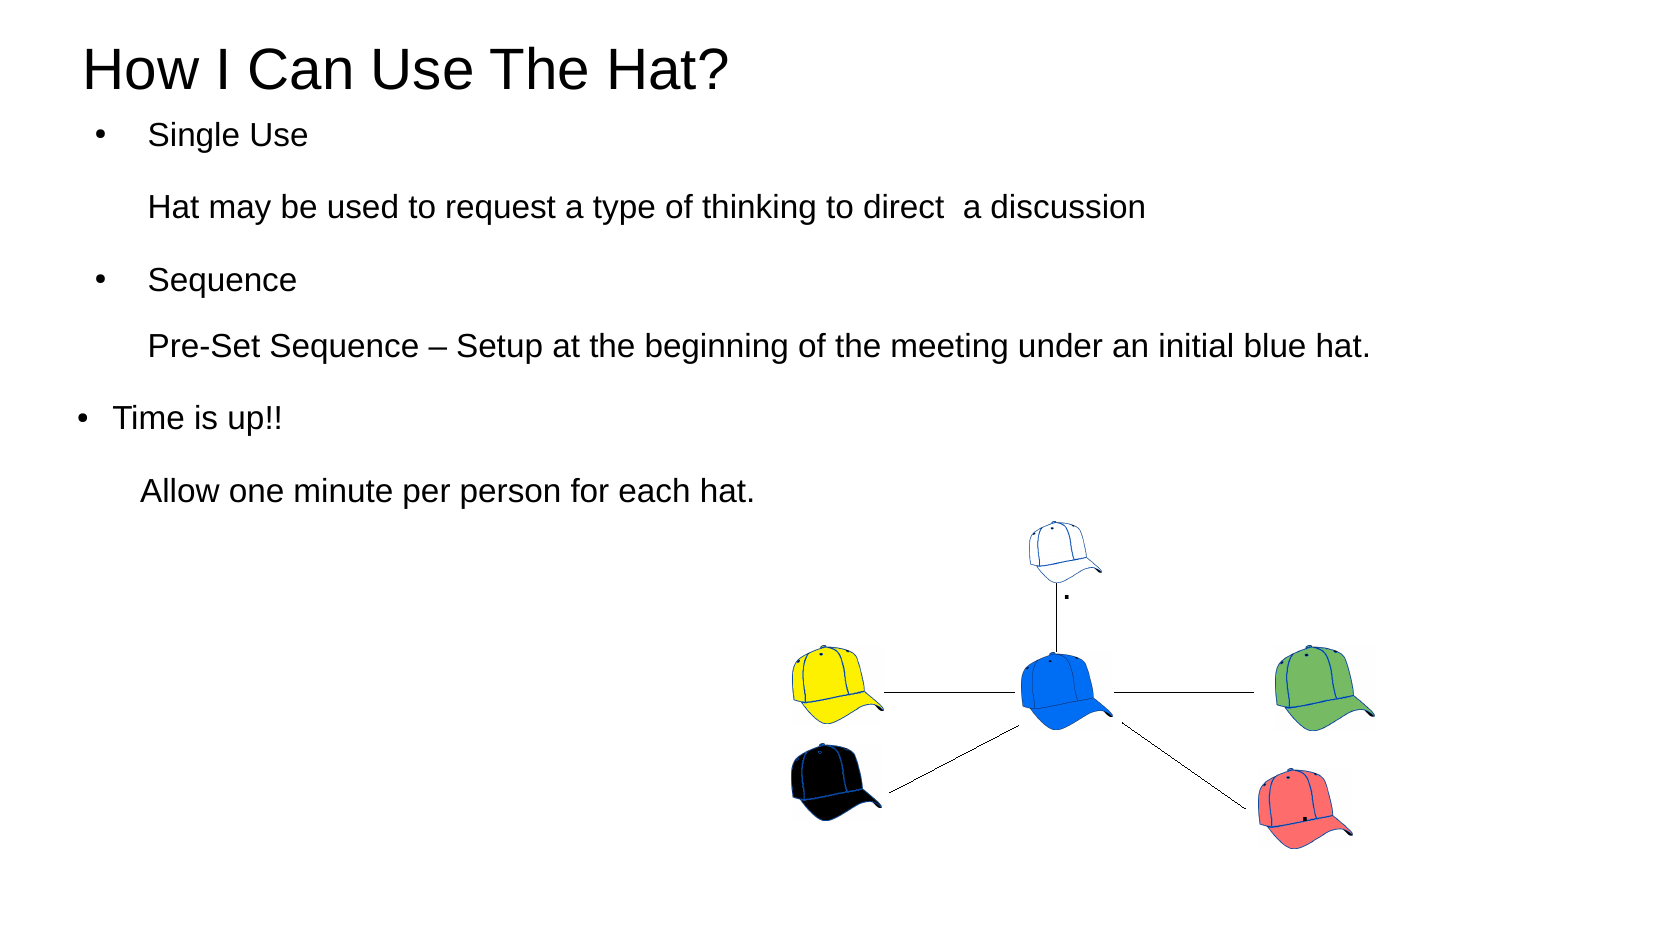

# How I Can Use The Hat?
Single Use
Hat may be used to request a type of thinking to direct a discussion
Sequence
Pre-Set Sequence – Setup at the beginning of the meeting under an initial blue hat.
Time is up!!
 Allow one minute per person for each hat.
.
.